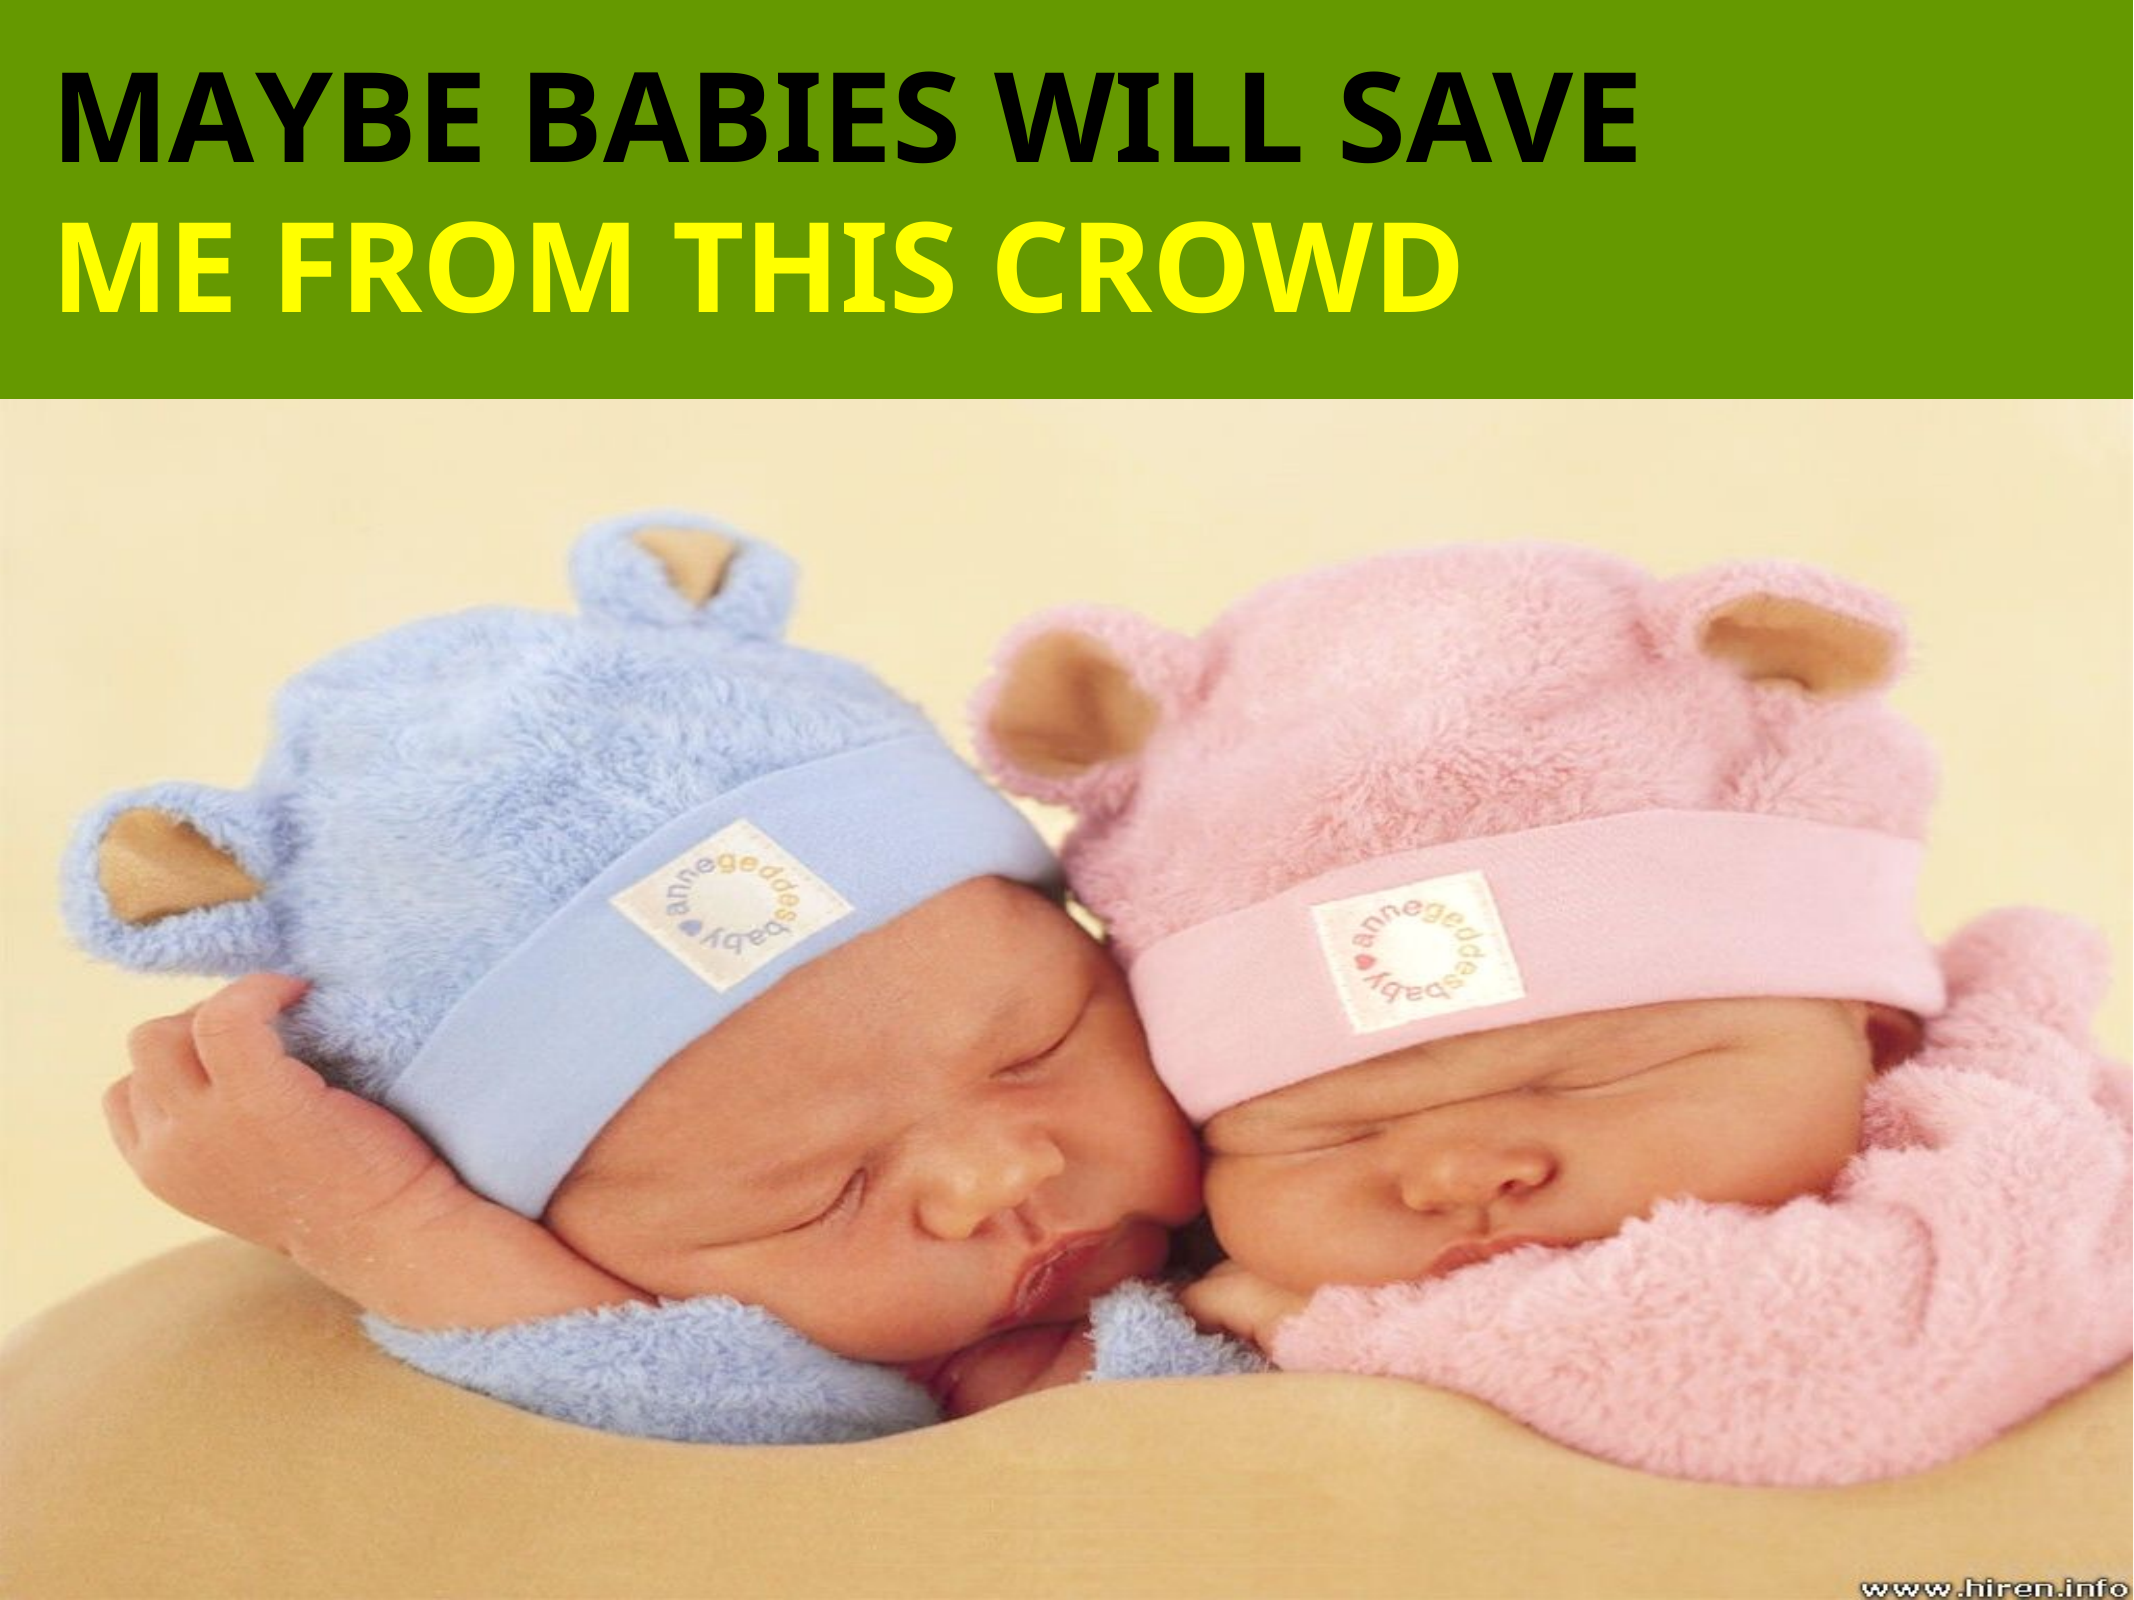

MAYBE BABIES WILL SAVE
ME FROM THIS CROWD